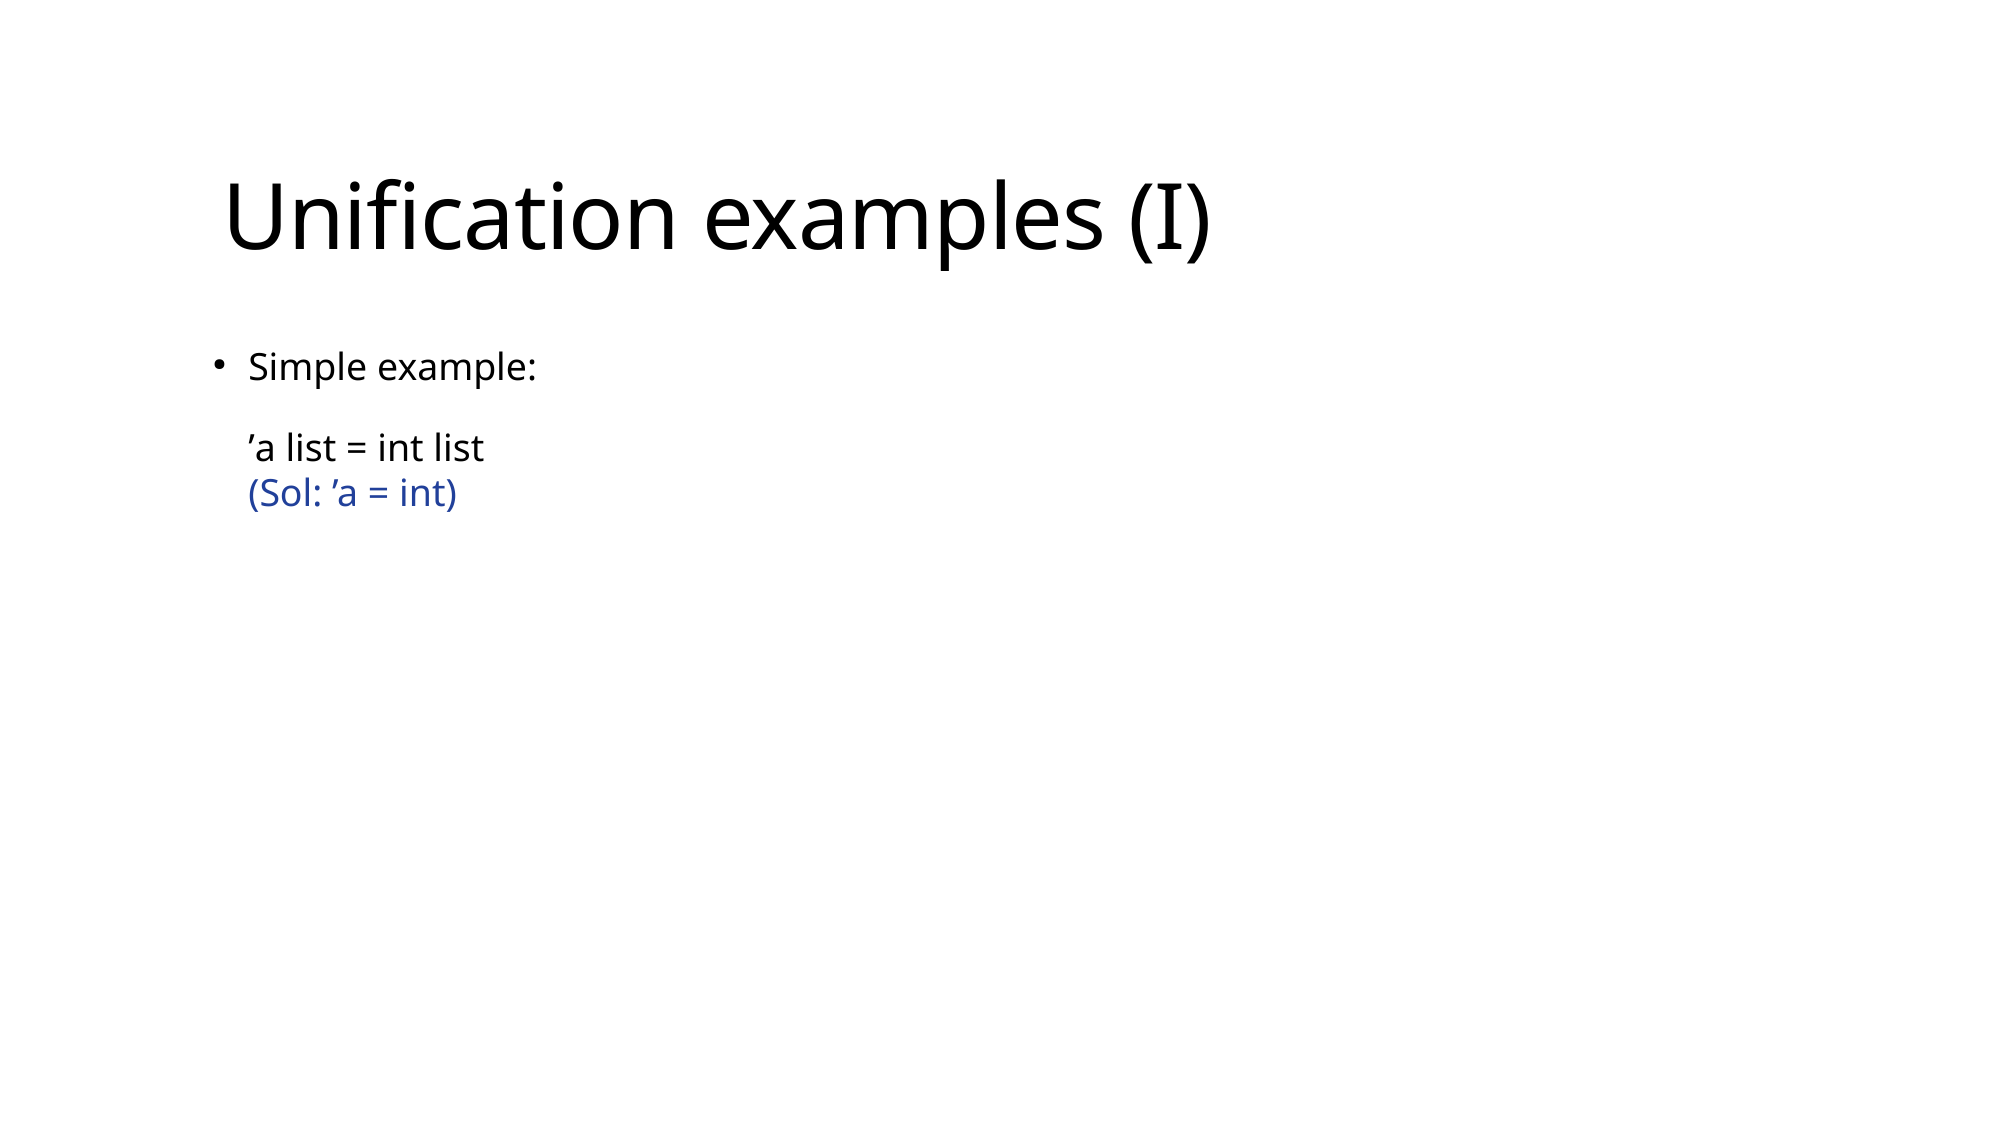

# Unification examples (I)
Simple example:
’a list = int list
(Sol: ’a = int)